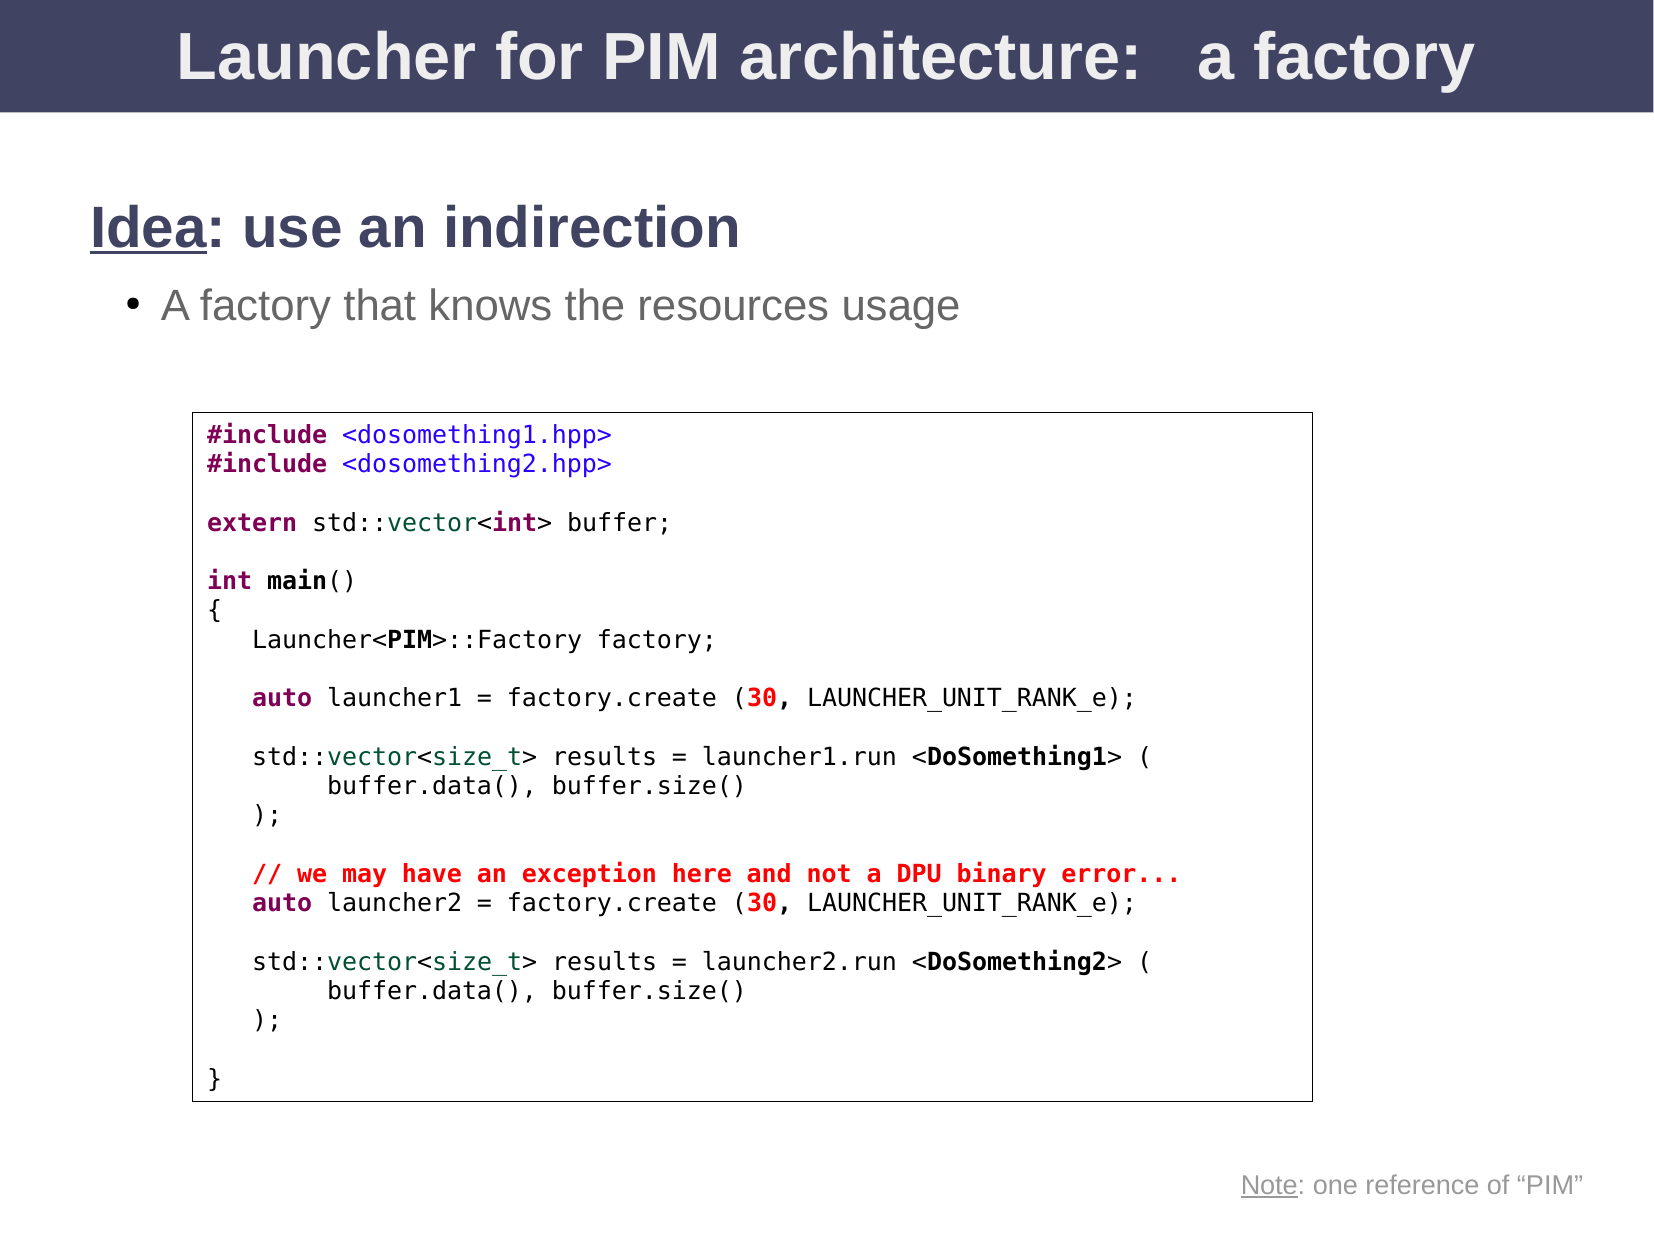

Launcher for PIM architecture: a factory
Idea: use an indirection
A factory that knows the resources usage
#include <dosomething1.hpp>
#include <dosomething2.hpp>
extern std::vector<int> buffer;
int main()
{
 Launcher<PIM>::Factory factory;
 auto launcher1 = factory.create (30, LAUNCHER_UNIT_RANK_e);
 std::vector<size_t> results = launcher1.run <DoSomething1> (
 buffer.data(), buffer.size()
 );
 // we may have an exception here and not a DPU binary error...
 auto launcher2 = factory.create (30, LAUNCHER_UNIT_RANK_e);
 std::vector<size_t> results = launcher2.run <DoSomething2> (
 buffer.data(), buffer.size()
 );
}
Note: one reference of “PIM”